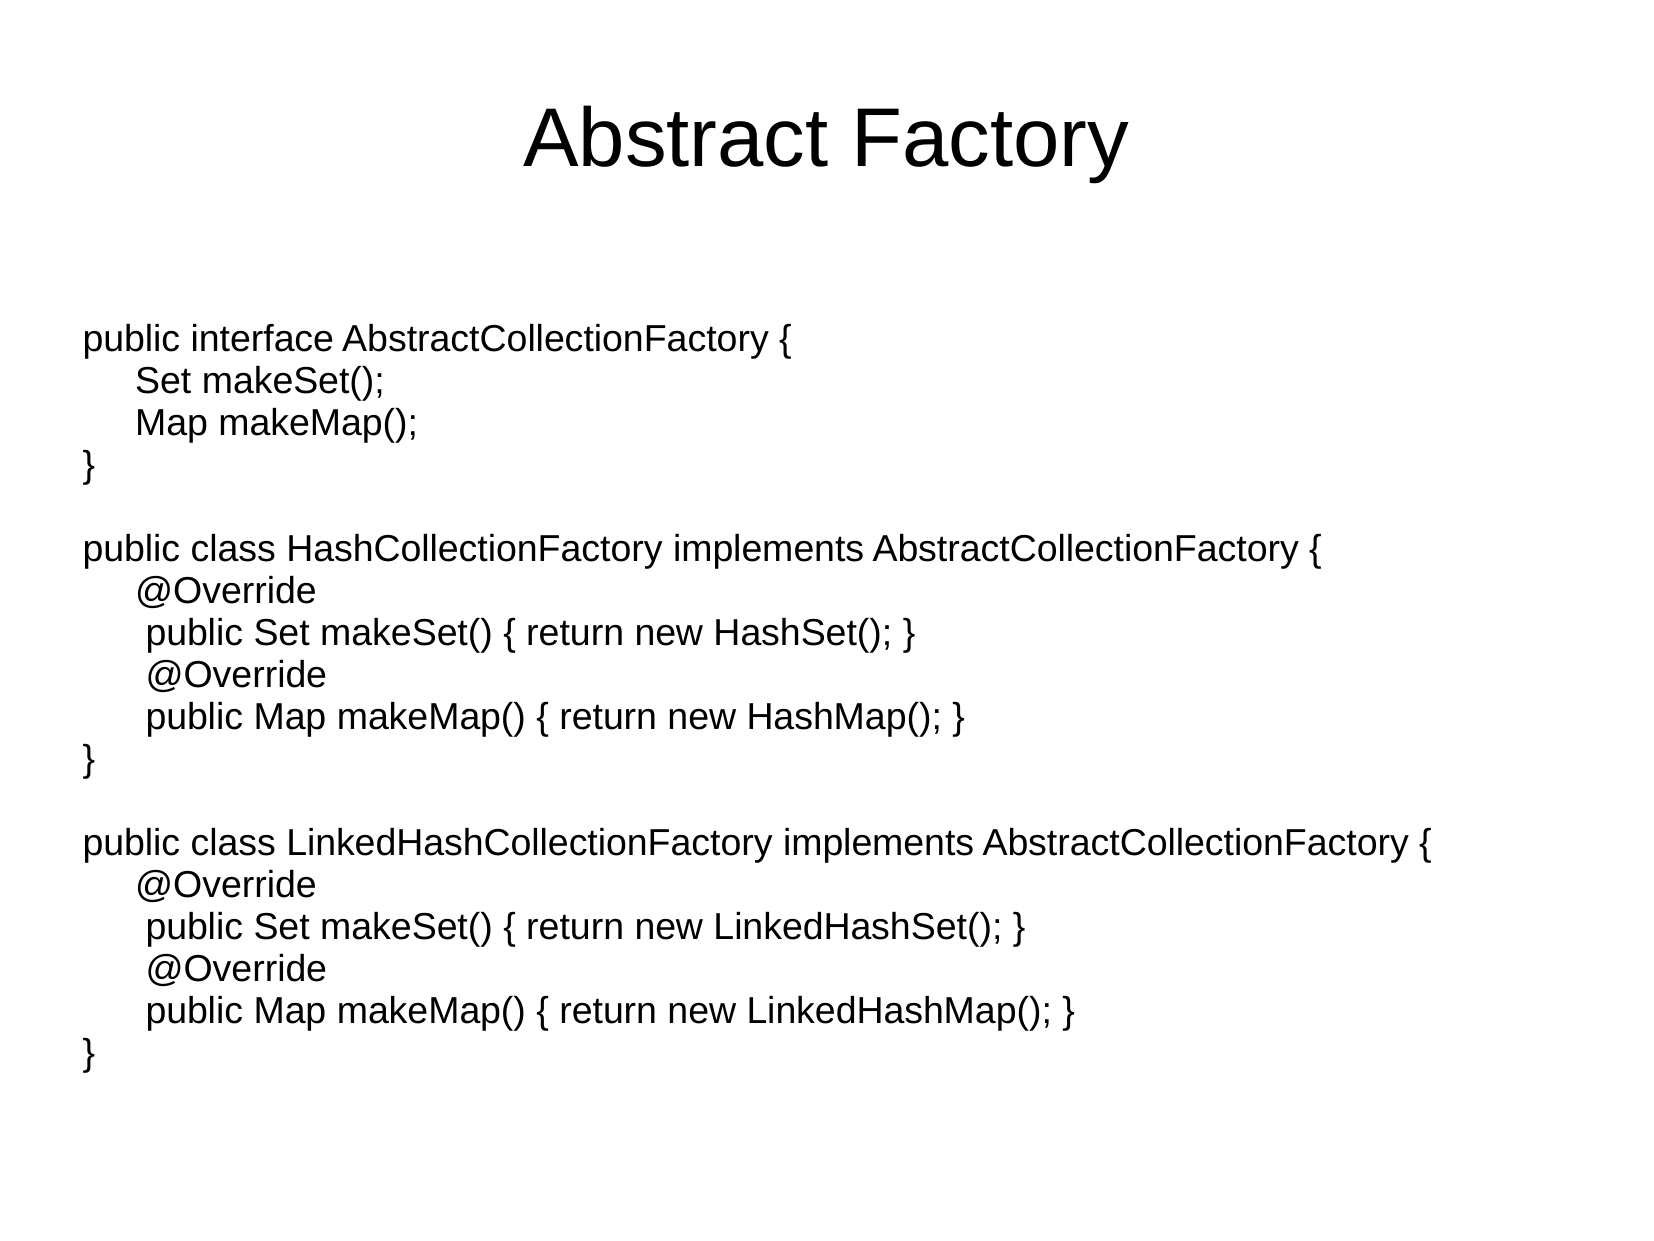

# Abstract Factory
public interface AbstractCollectionFactory {
 Set makeSet();
 Map makeMap();
}
public class HashCollectionFactory implements AbstractCollectionFactory {
 @Override
 public Set makeSet() { return new HashSet(); }
 @Override
 public Map makeMap() { return new HashMap(); }
}
public class LinkedHashCollectionFactory implements AbstractCollectionFactory {
 @Override
 public Set makeSet() { return new LinkedHashSet(); }
 @Override
 public Map makeMap() { return new LinkedHashMap(); }
}